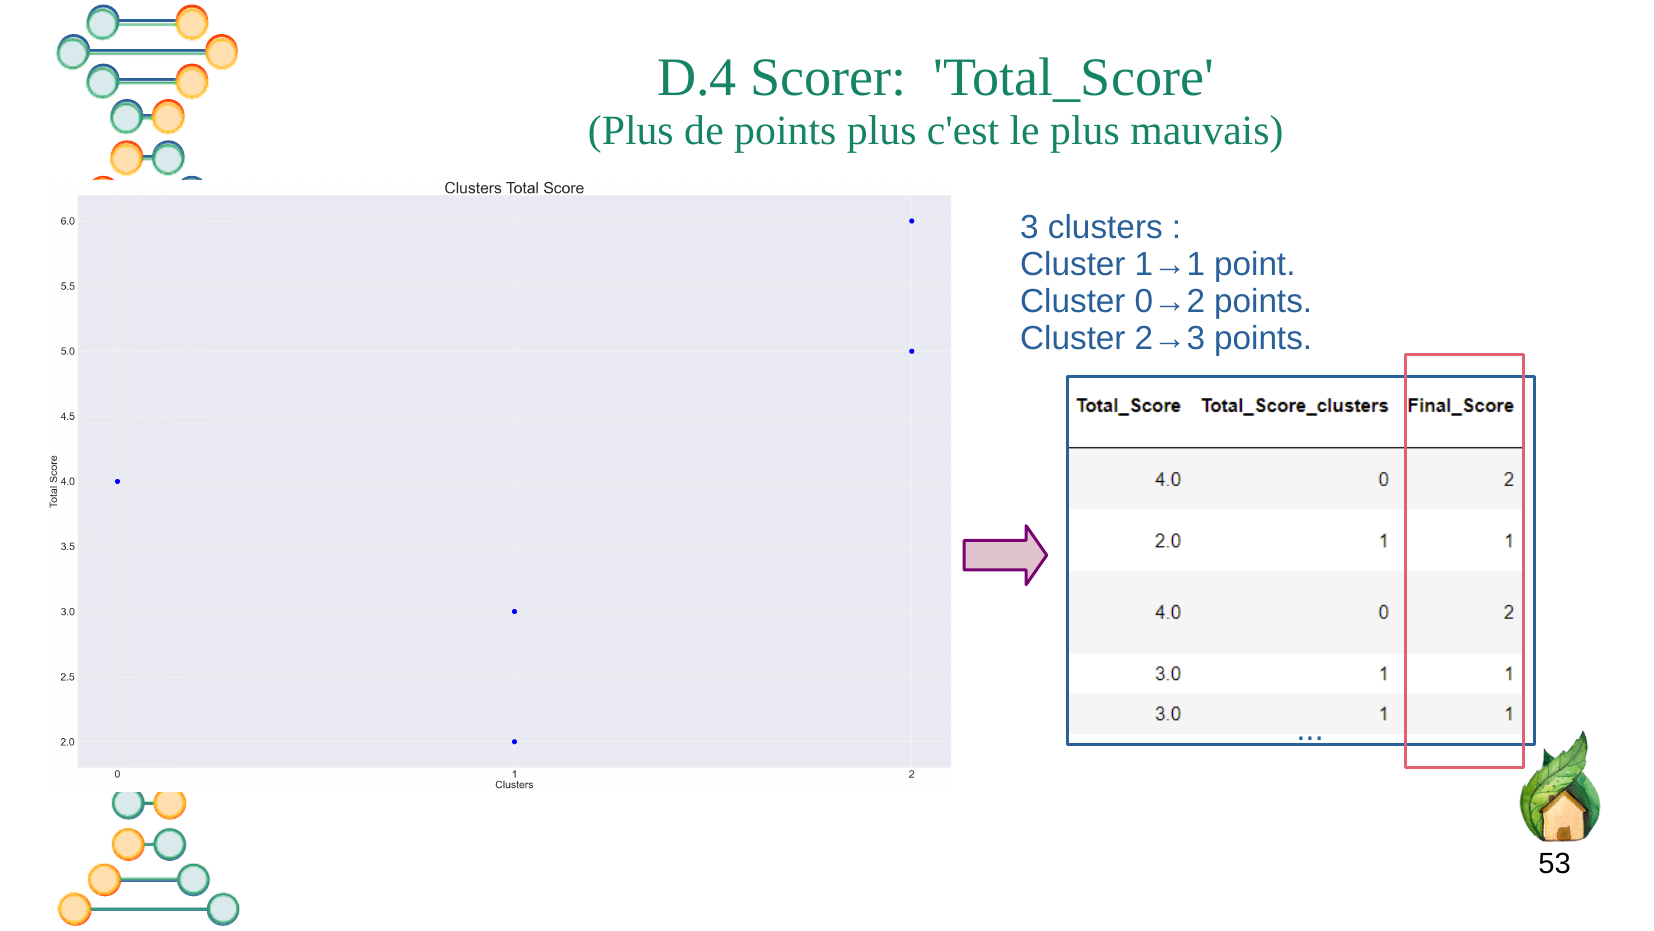

# D.4 Scorer: 'Total_Score' (Plus de points plus c'est le plus mauvais)
3 clusters :
Cluster 1→1 point.
Cluster 0→2 points.
Cluster 2→3 points.
...
53